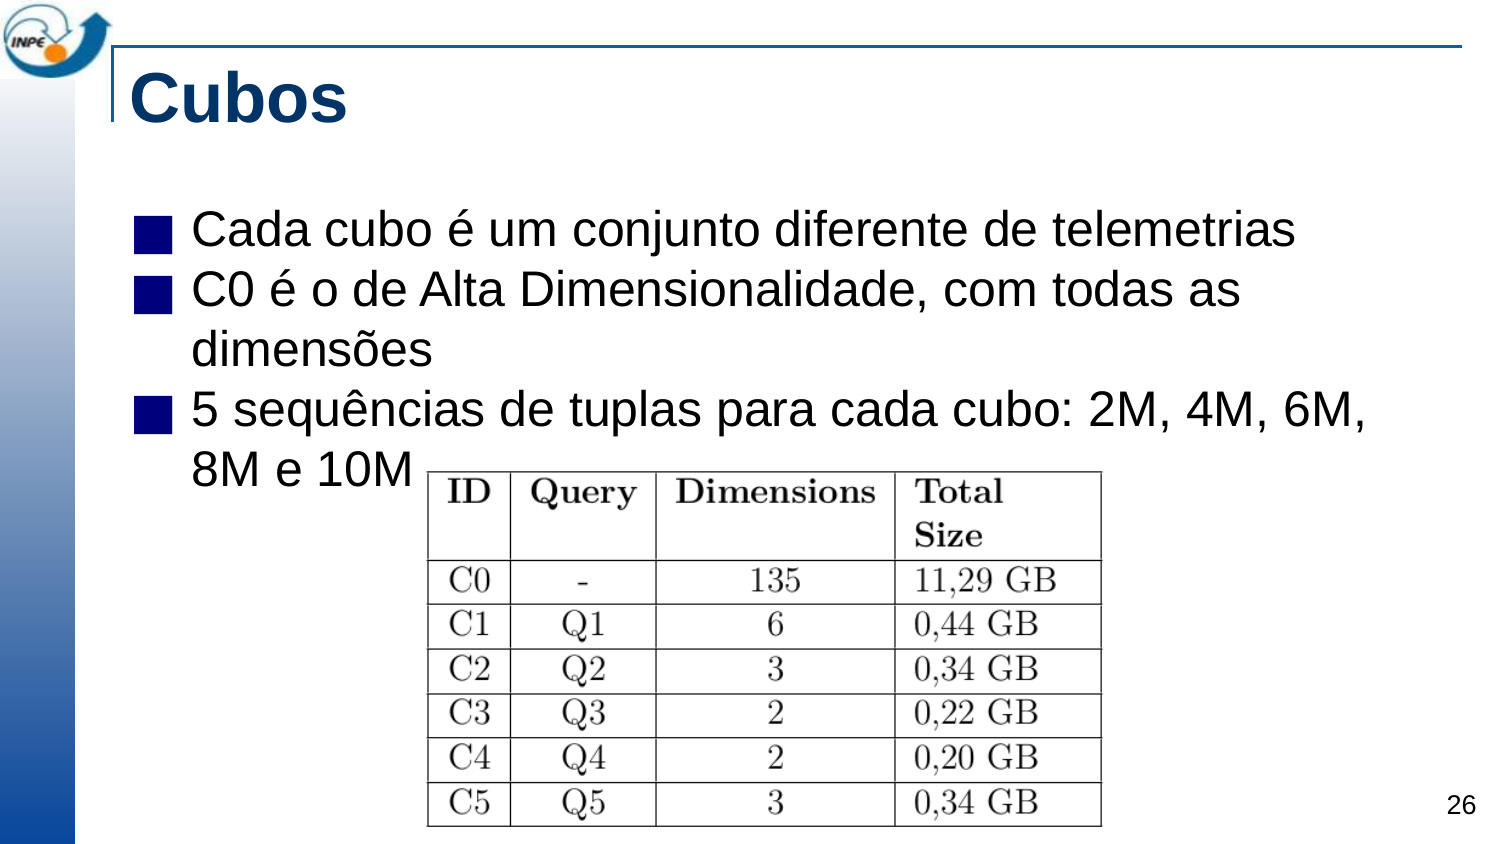

# Cubos
Cada cubo é um conjunto diferente de telemetrias
C0 é o de Alta Dimensionalidade, com todas as dimensões
5 sequências de tuplas para cada cubo: 2M, 4M, 6M, 8M e 10M